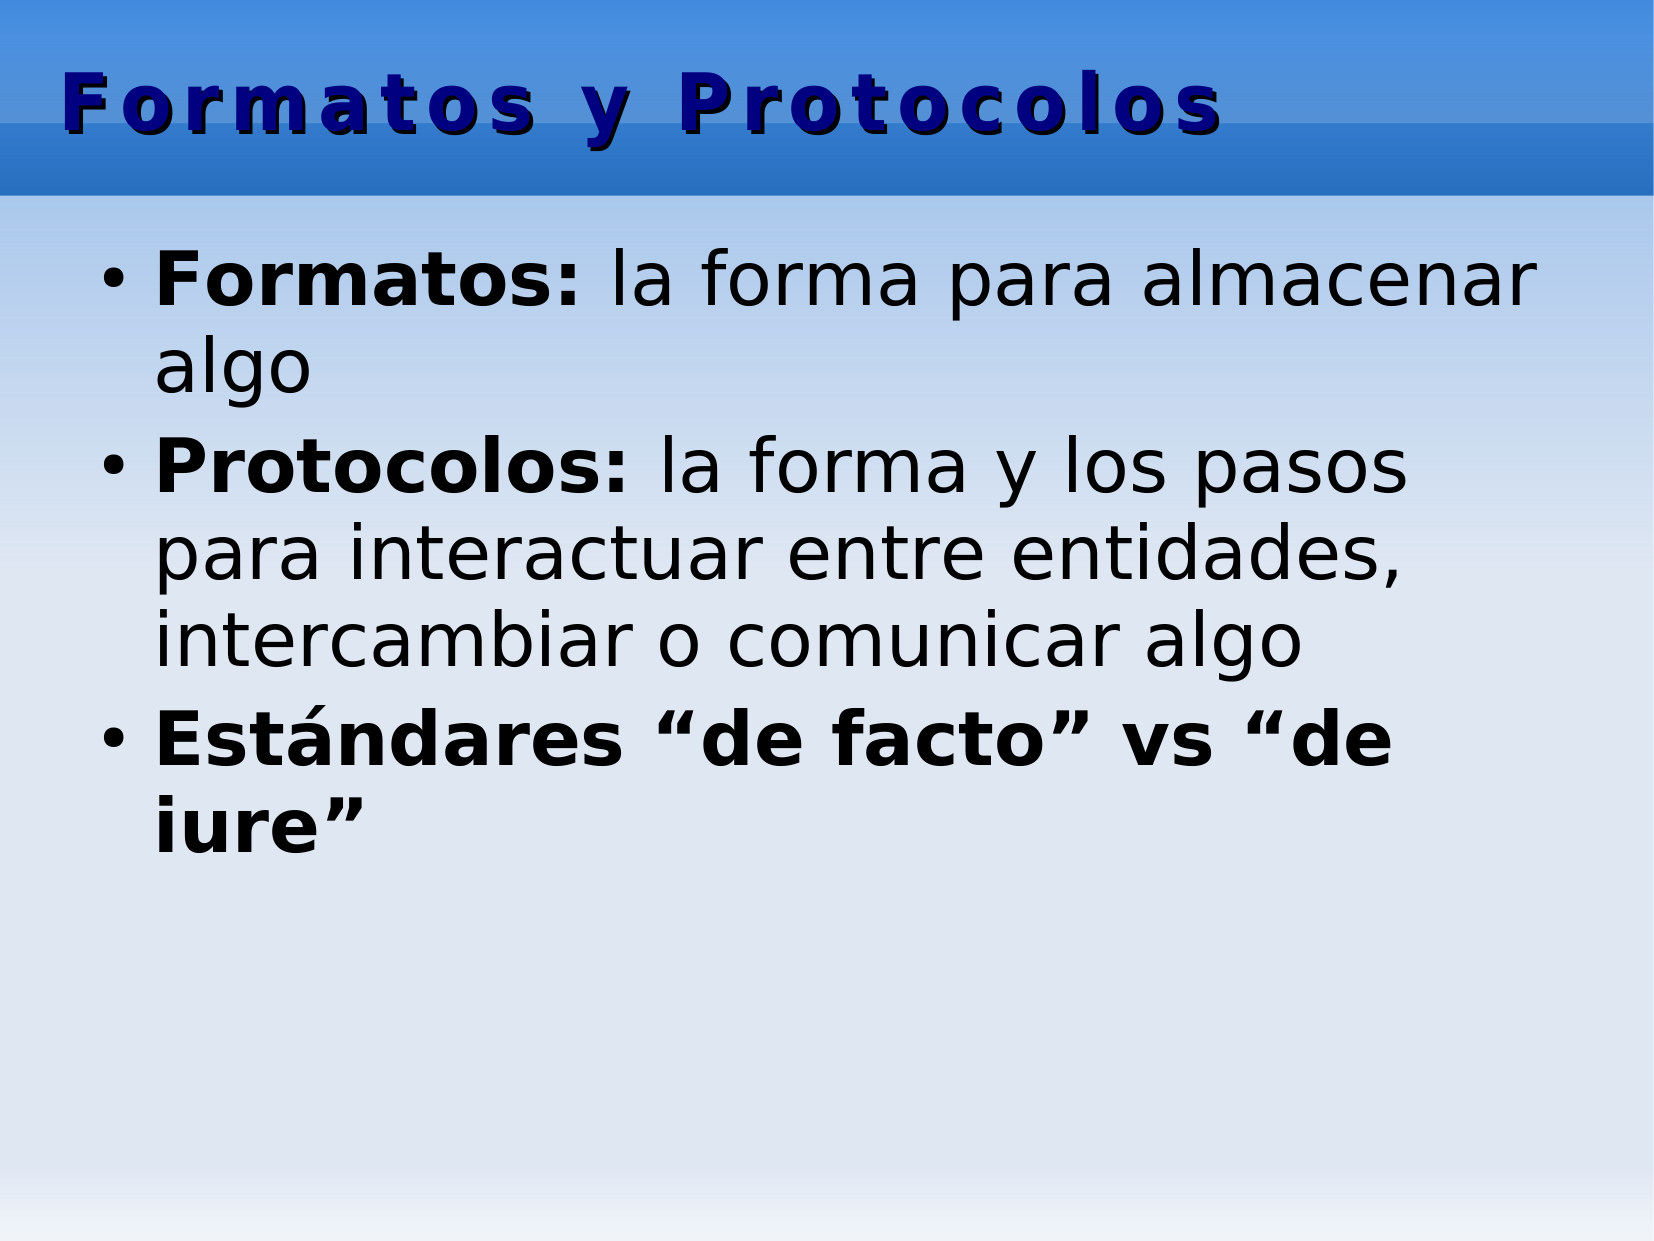

# Formatos y Protocolos
Formatos: la forma para almacenar algo
Protocolos: la forma y los pasos para interactuar entre entidades, intercambiar o comunicar algo
Estándares “de facto” vs “de iure”